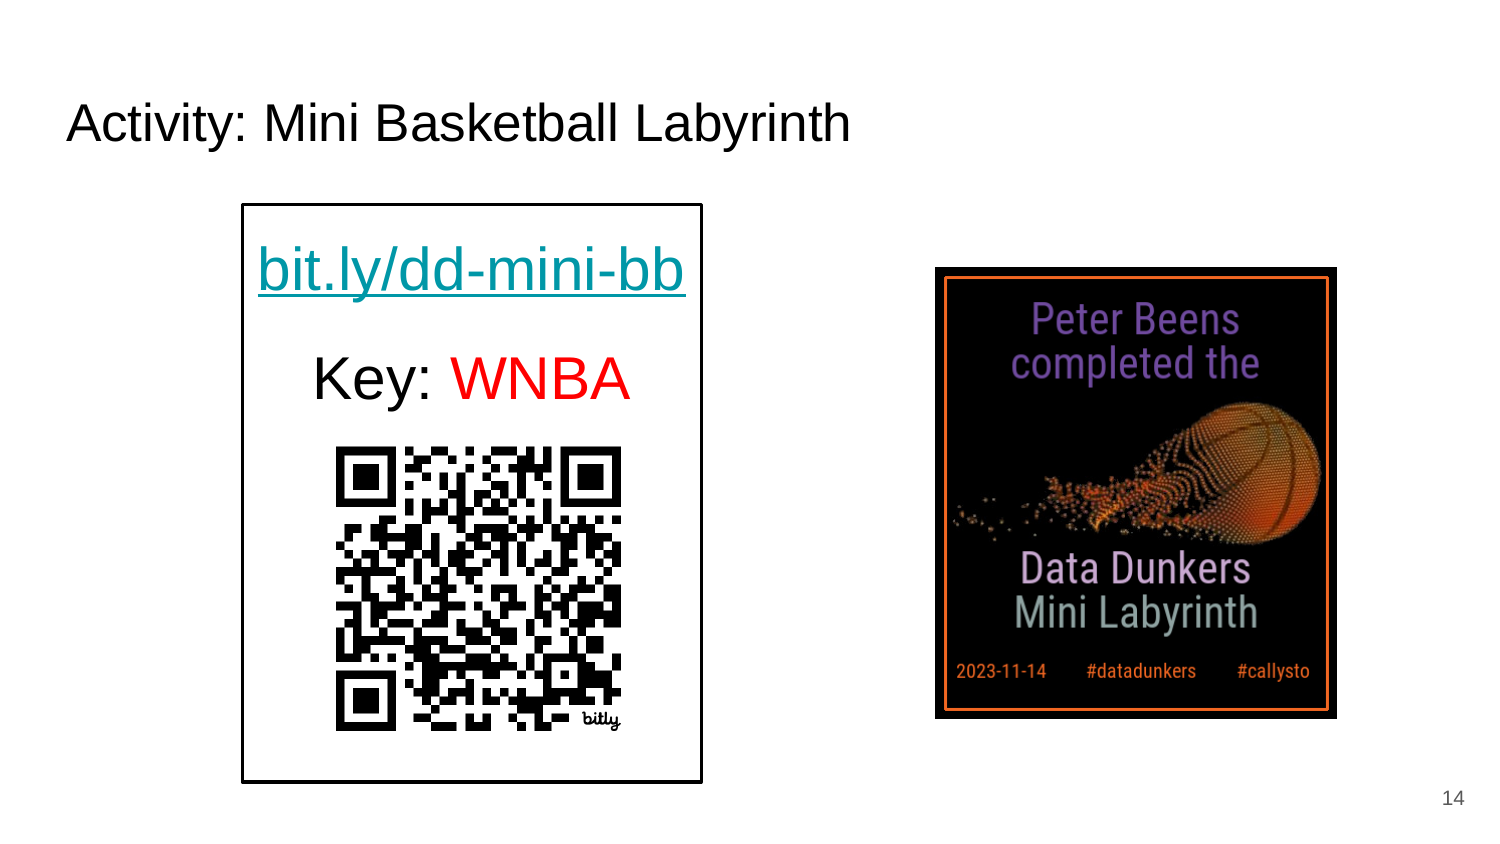

# Activity: Mini Basketball Labyrinth
bit.ly/dd-mini-bb
Key: WNBA